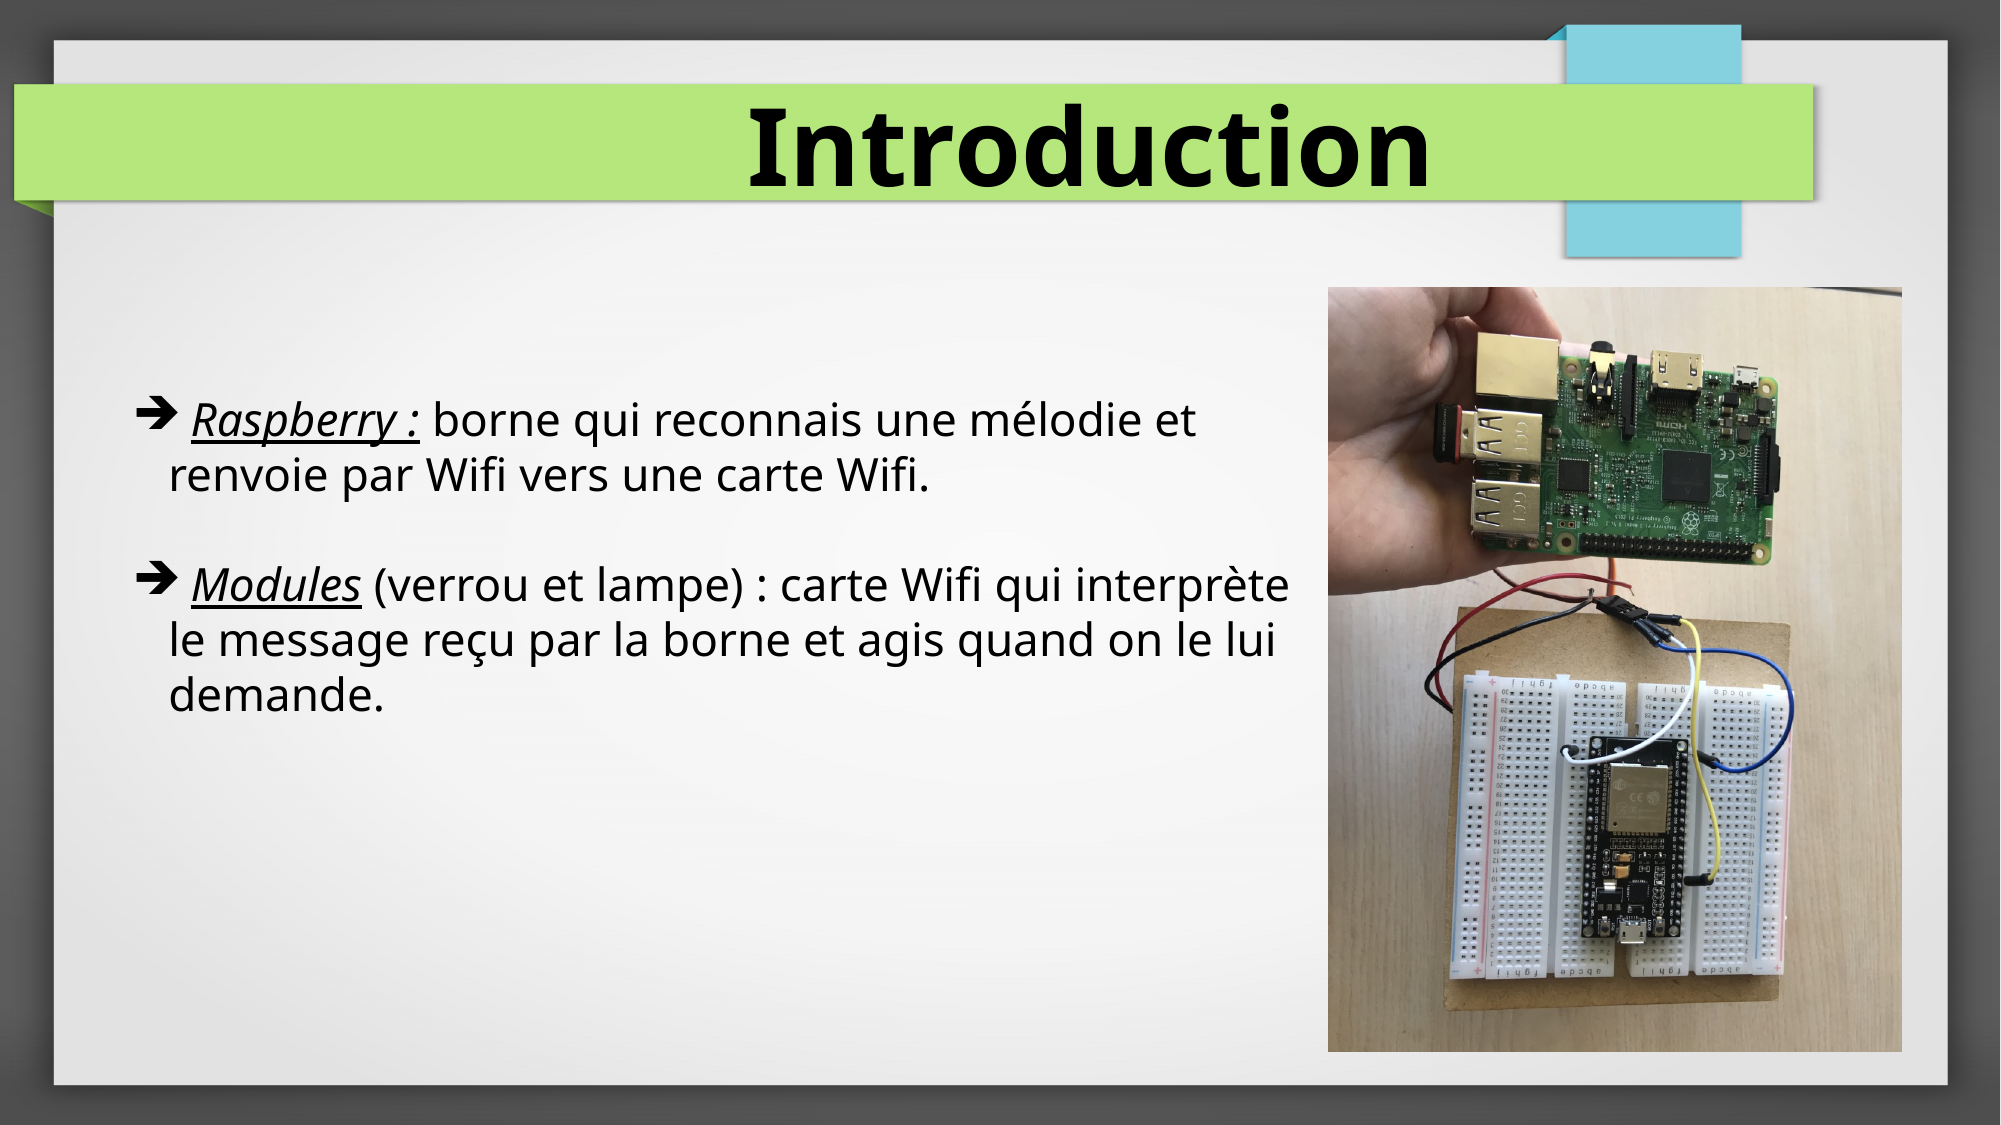

Introduction
 Raspberry : borne qui reconnais une mélodie et renvoie par Wifi vers une carte Wifi.
 Modules (verrou et lampe) : carte Wifi qui interprète le message reçu par la borne et agis quand on le lui demande.